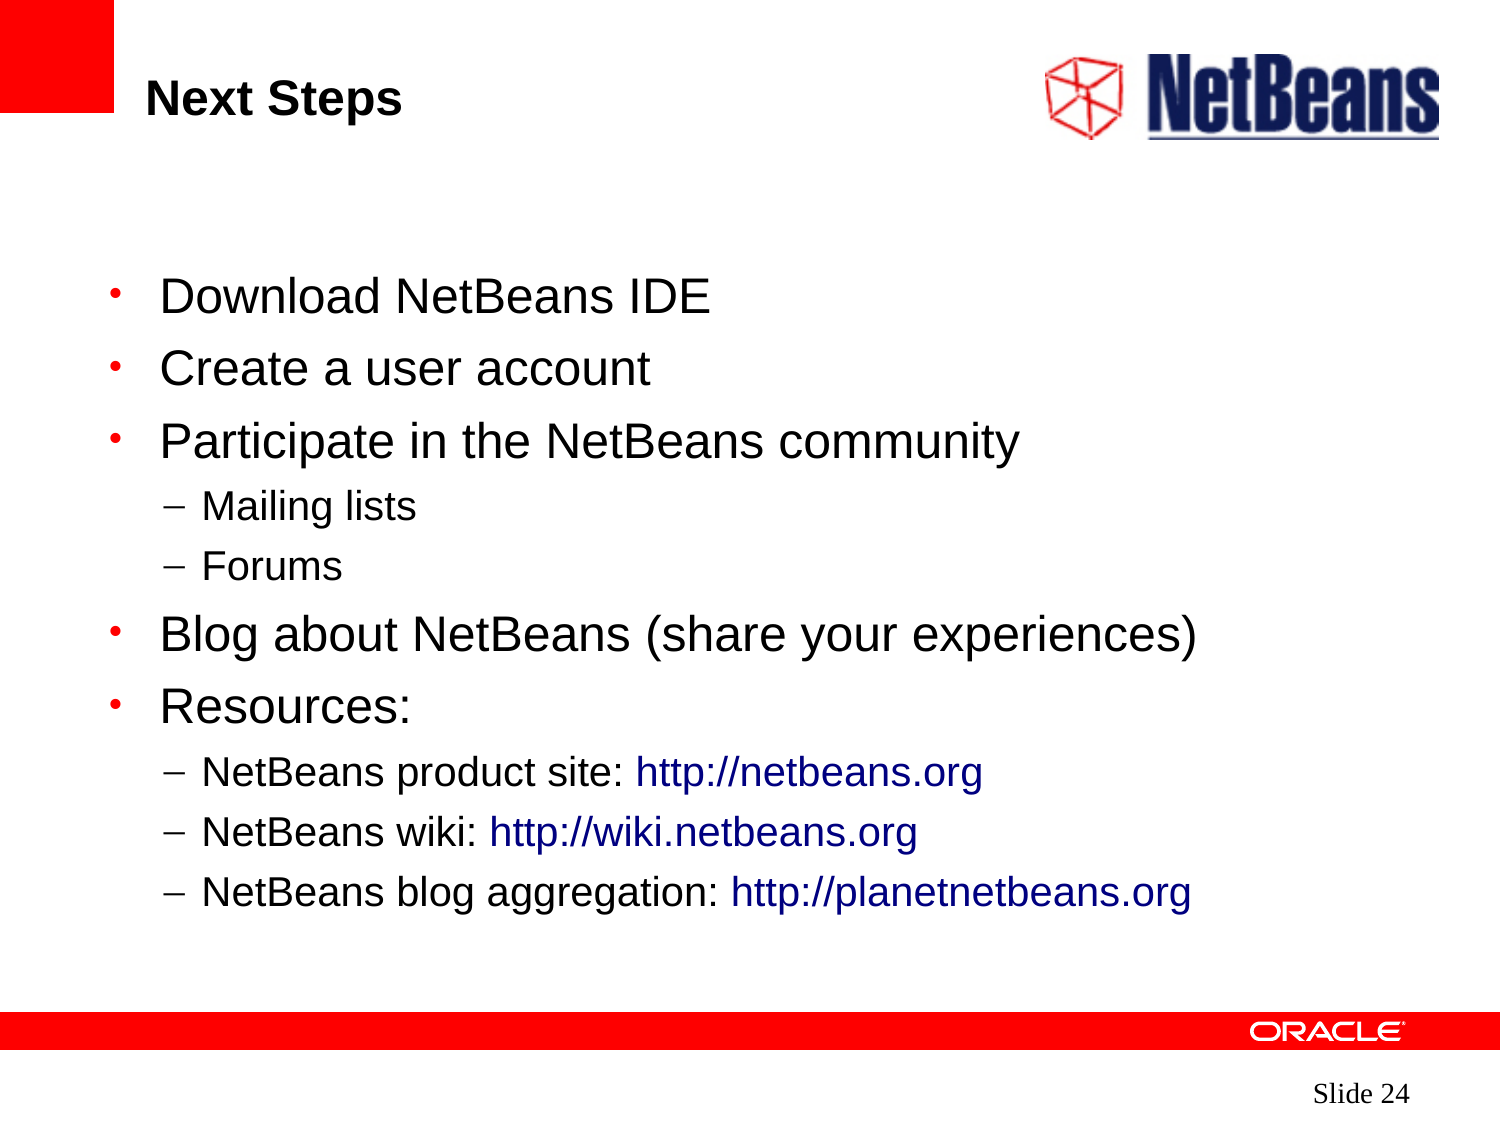

Next Steps
# Download NetBeans IDE
 Create a user account
 Participate in the NetBeans community
Mailing lists
Forums
 Blog about NetBeans (share your experiences)
 Resources:
NetBeans product site: http://netbeans.org
NetBeans wiki: http://wiki.netbeans.org
NetBeans blog aggregation: http://planetnetbeans.org